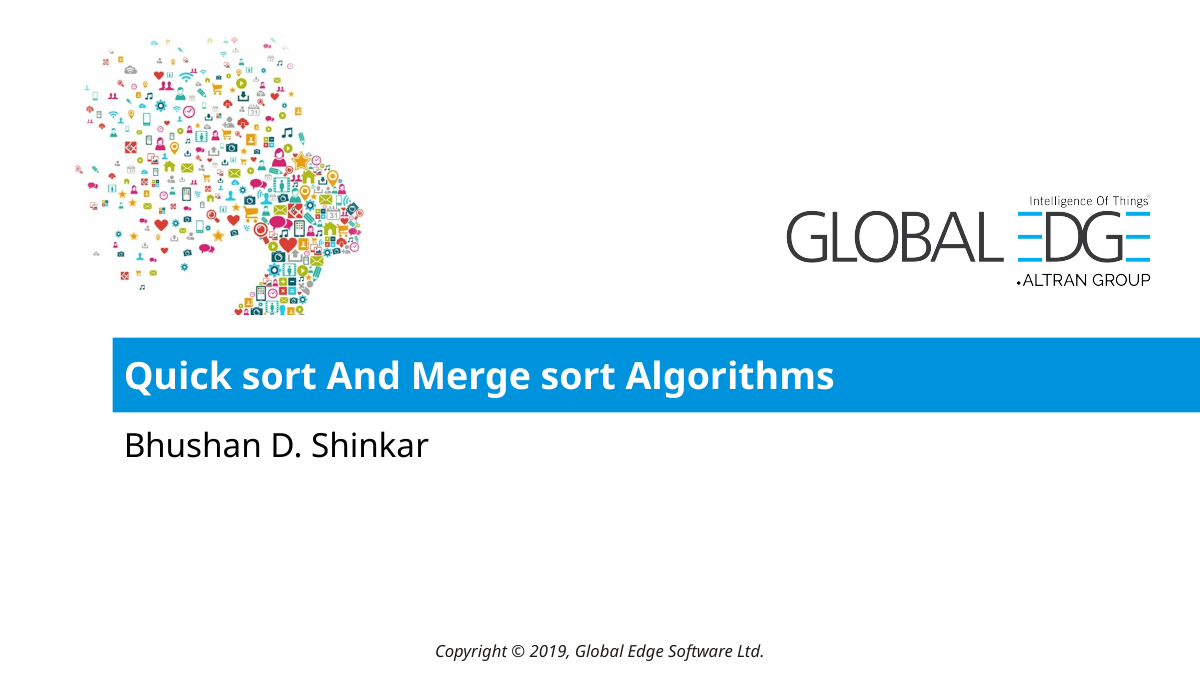

# Quick sort And Merge sort Algorithms
Bhushan D. Shinkar